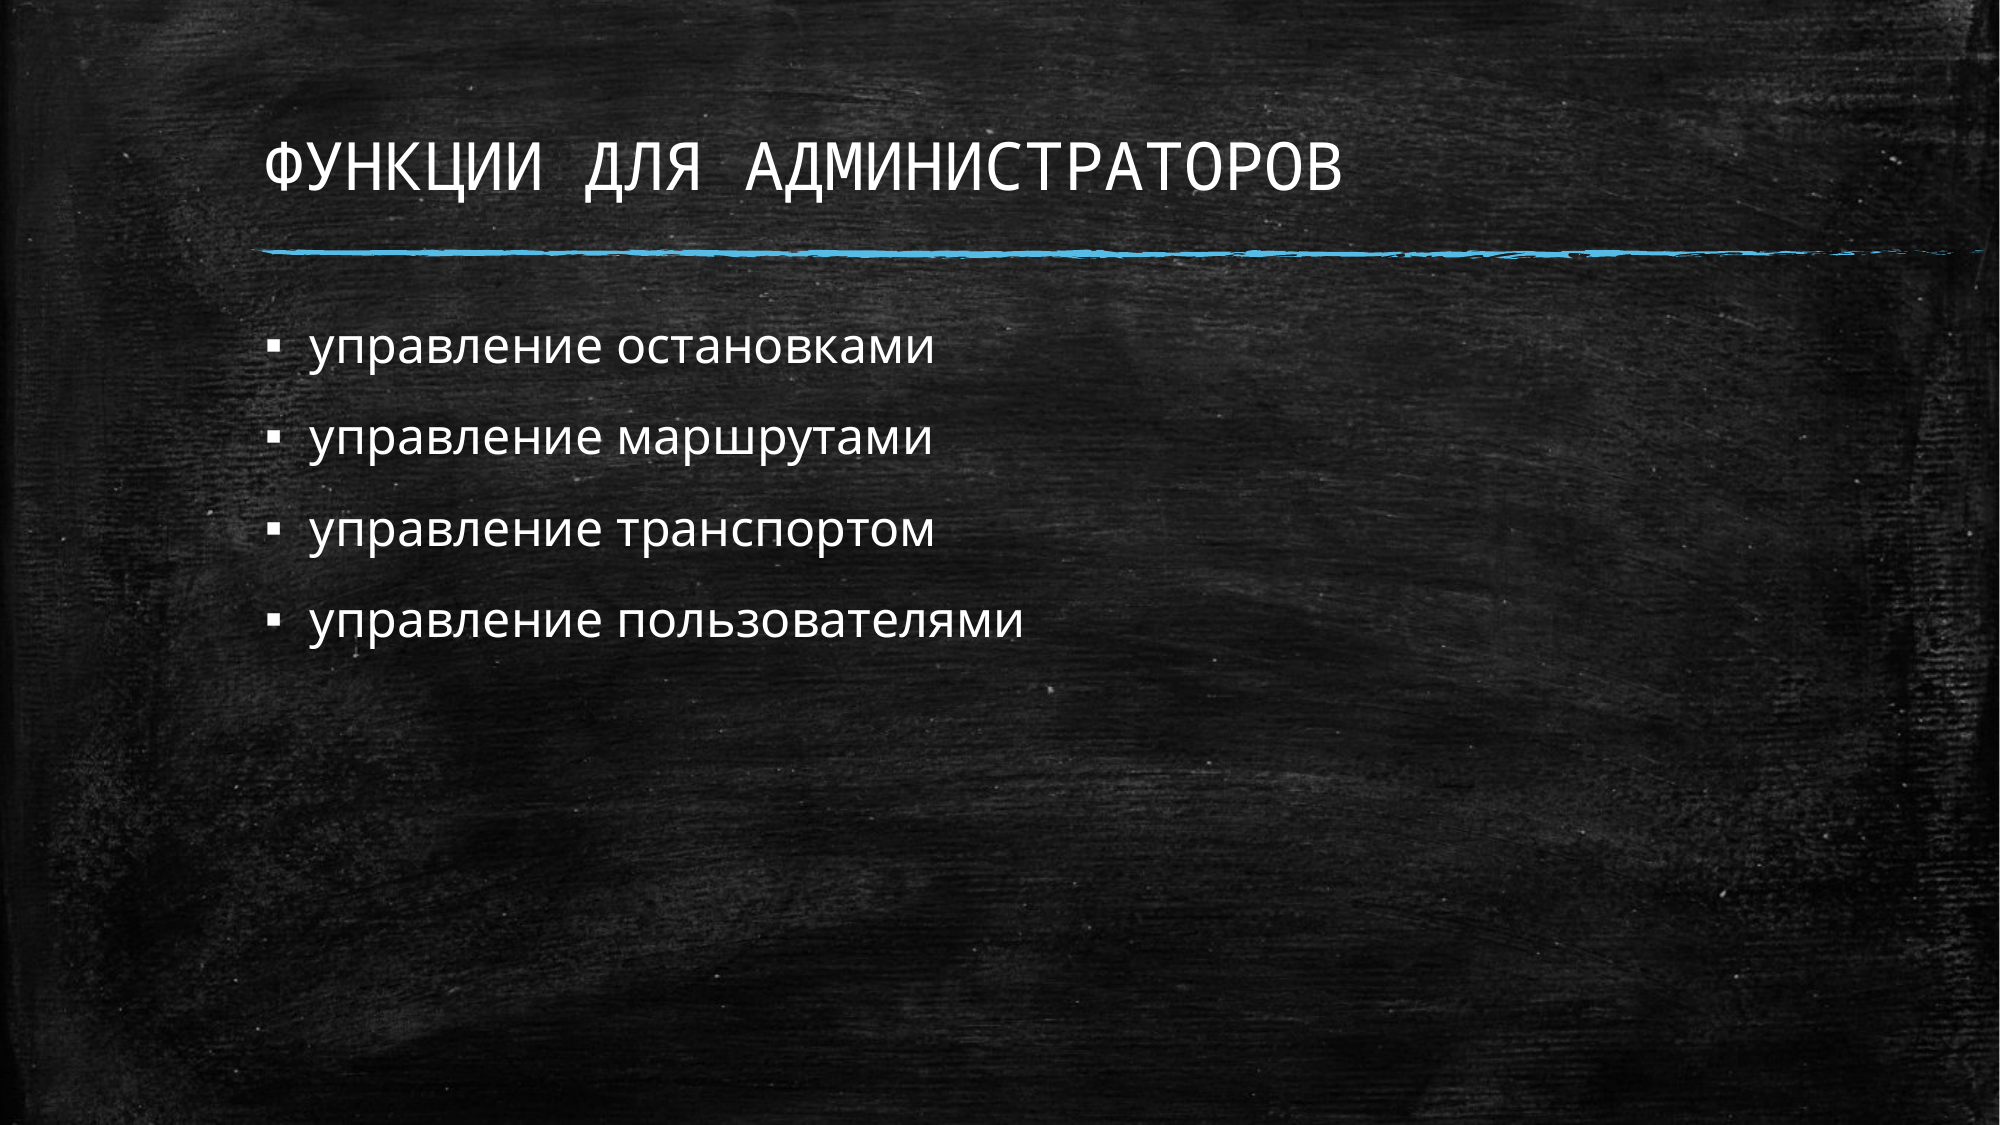

# ФУНКЦИИ ДЛЯ АДМИНИСТРАТОРОВ
управление остановками
управление маршрутами
управление транспортом
управление пользователями